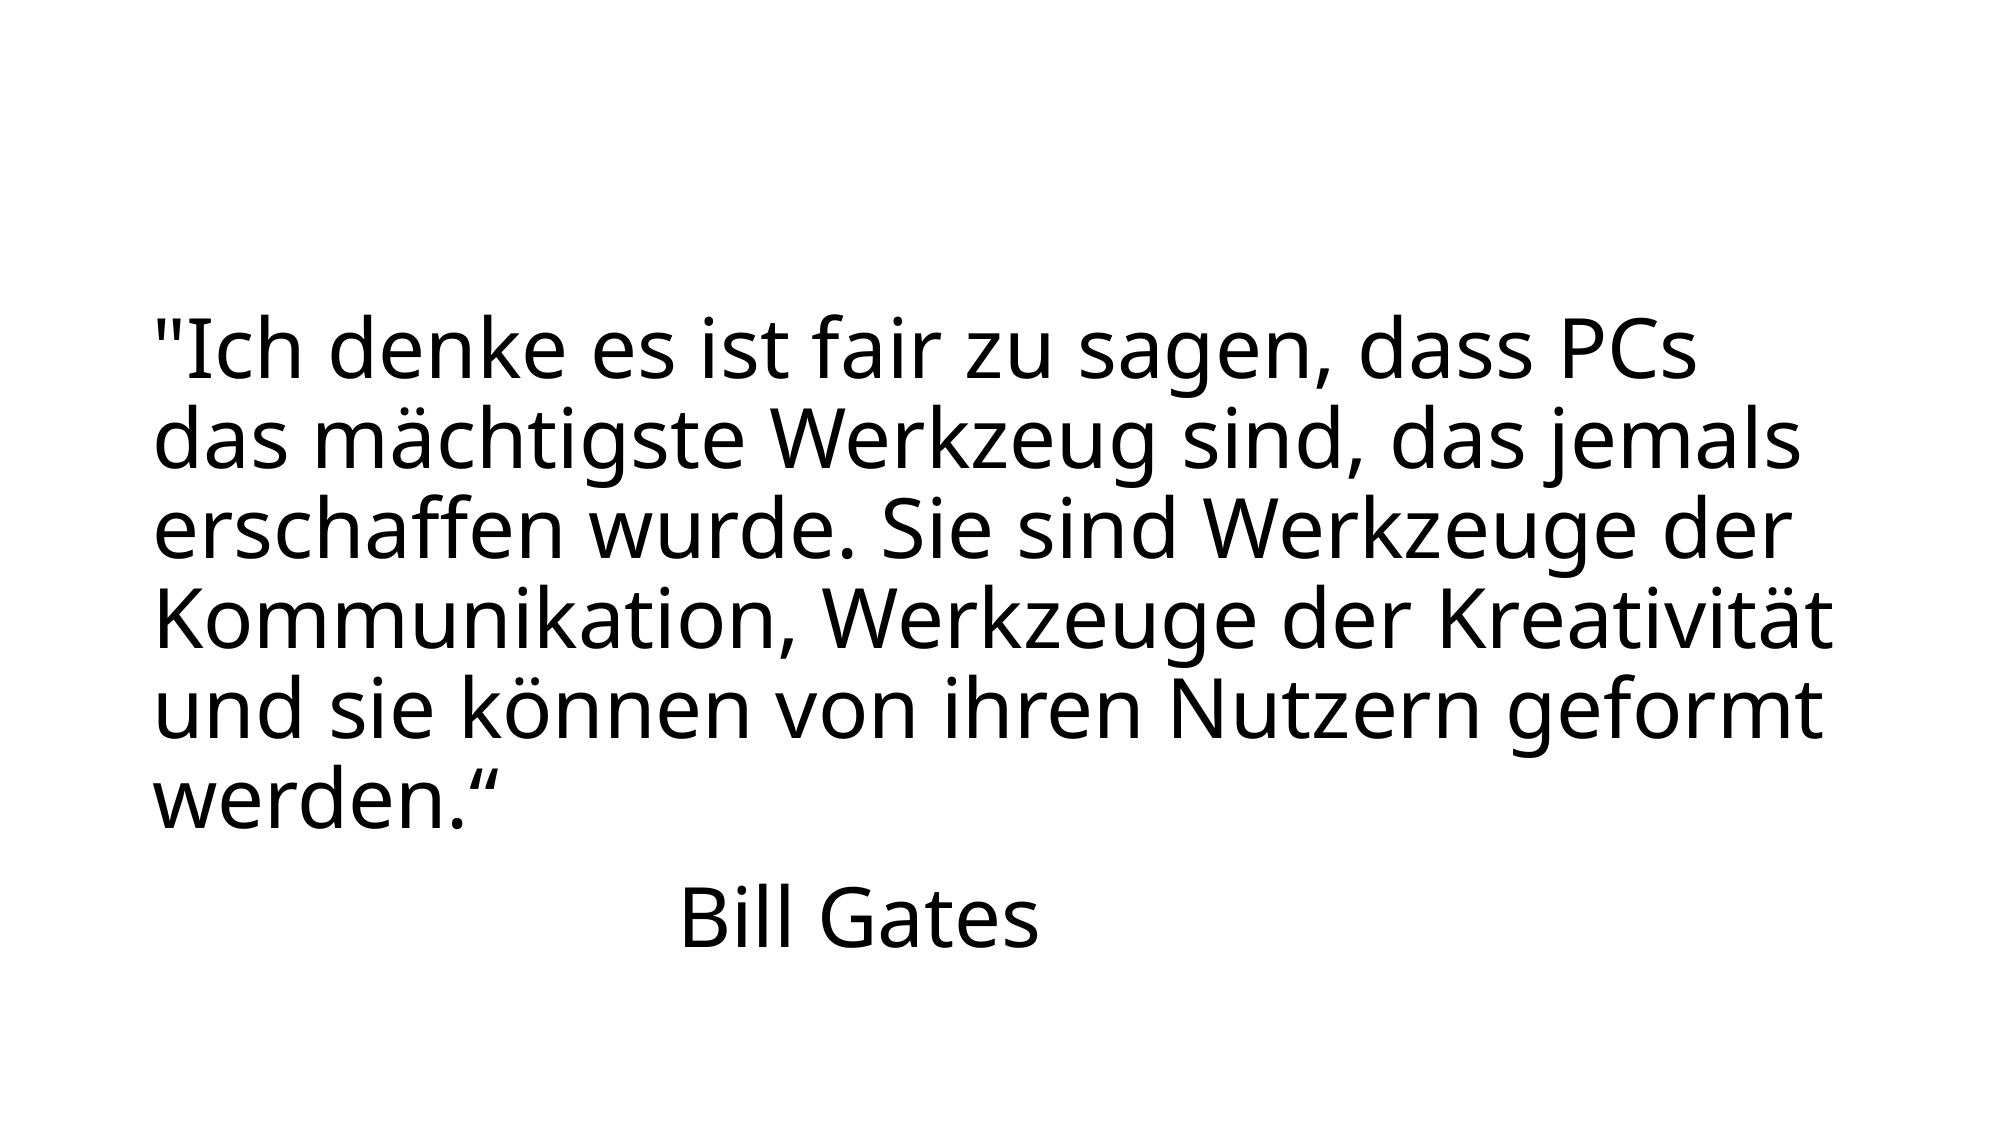

# "Ich denke es ist fair zu sagen, dass PCs das mächtigste Werkzeug sind, das jemals erschaffen wurde. Sie sind Werkzeuge der Kommunikation, Werkzeuge der Kreativität und sie können von ihren Nutzern geformt werden.“
Bill Gates